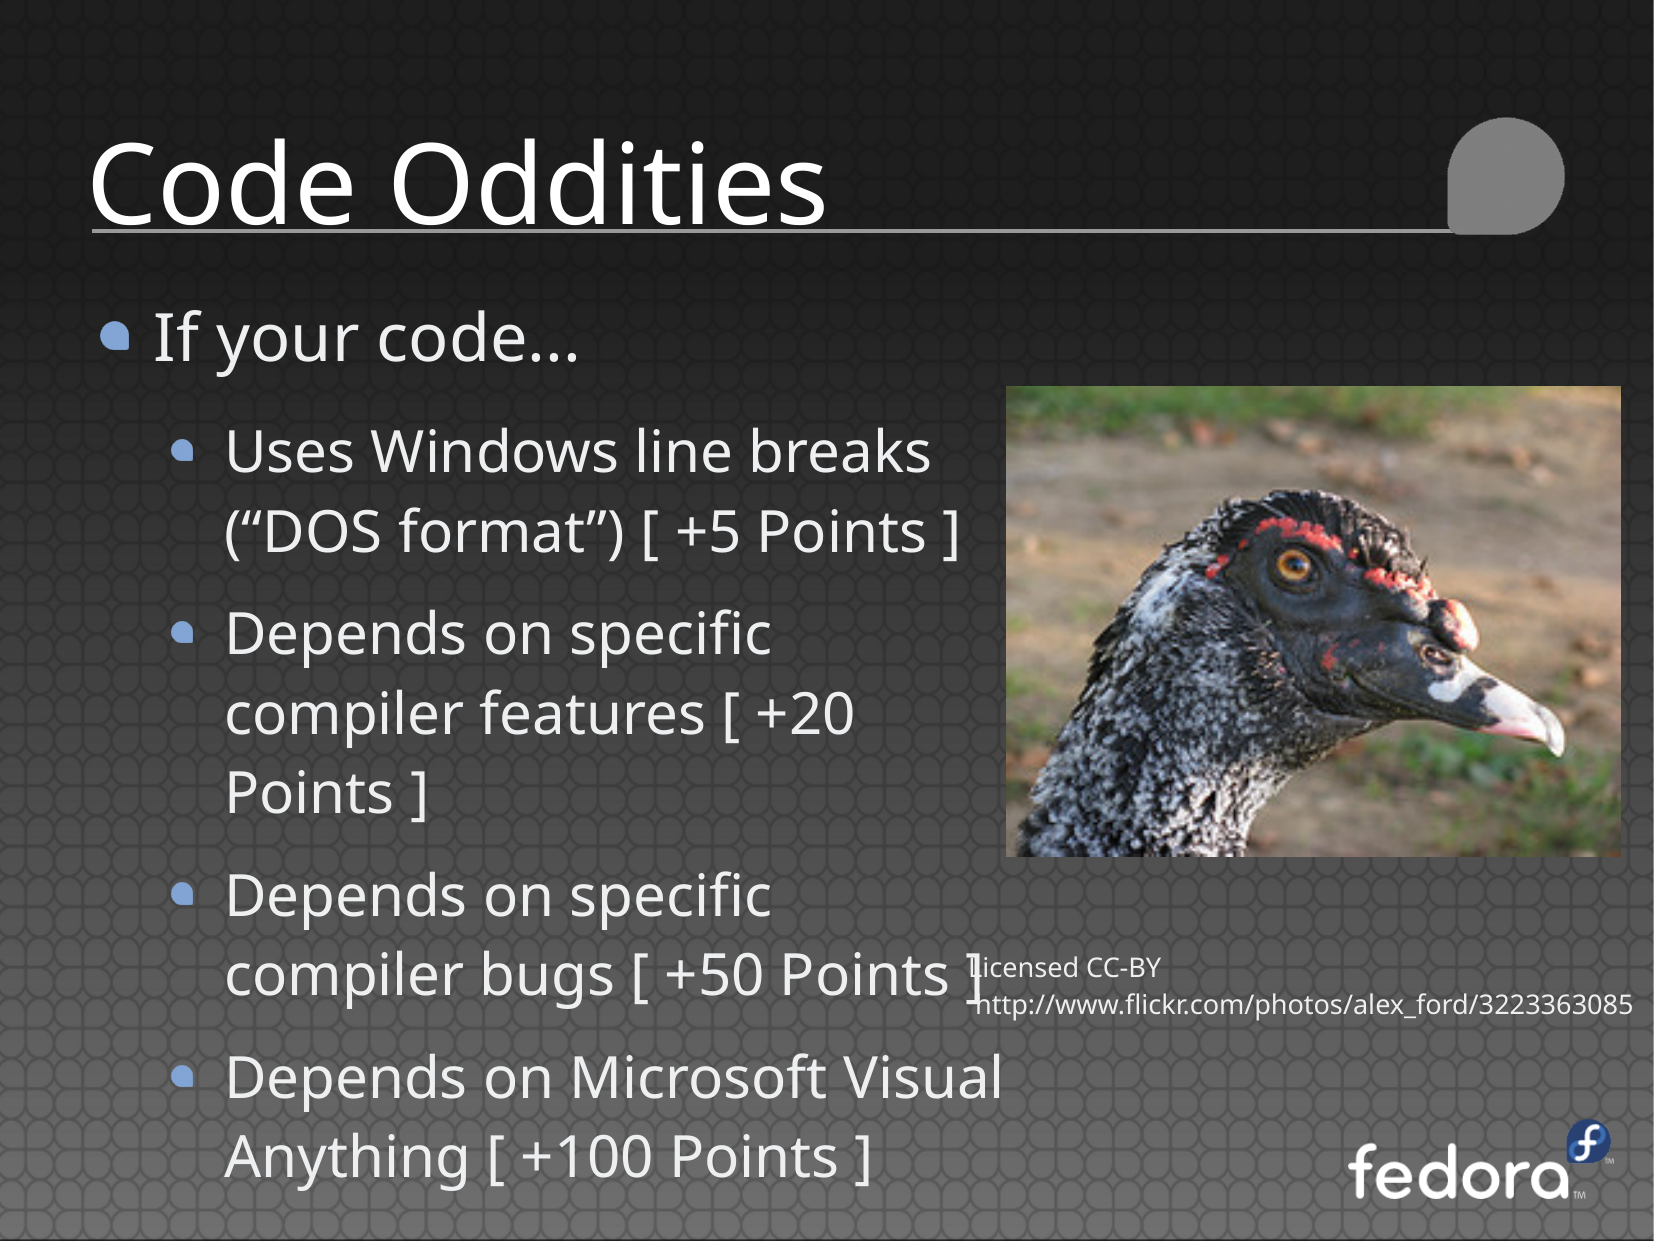

# Code Oddities
If your code...
Uses Windows line breaks (“DOS format”) [ +5 Points ]
Depends on specific compiler features [ +20 Points ]
Depends on specific compiler bugs [ +50 Points ]
Depends on Microsoft Visual Anything [ +100 Points ]
Licensed CC-BY
 http://www.flickr.com/photos/alex_ford/3223363085